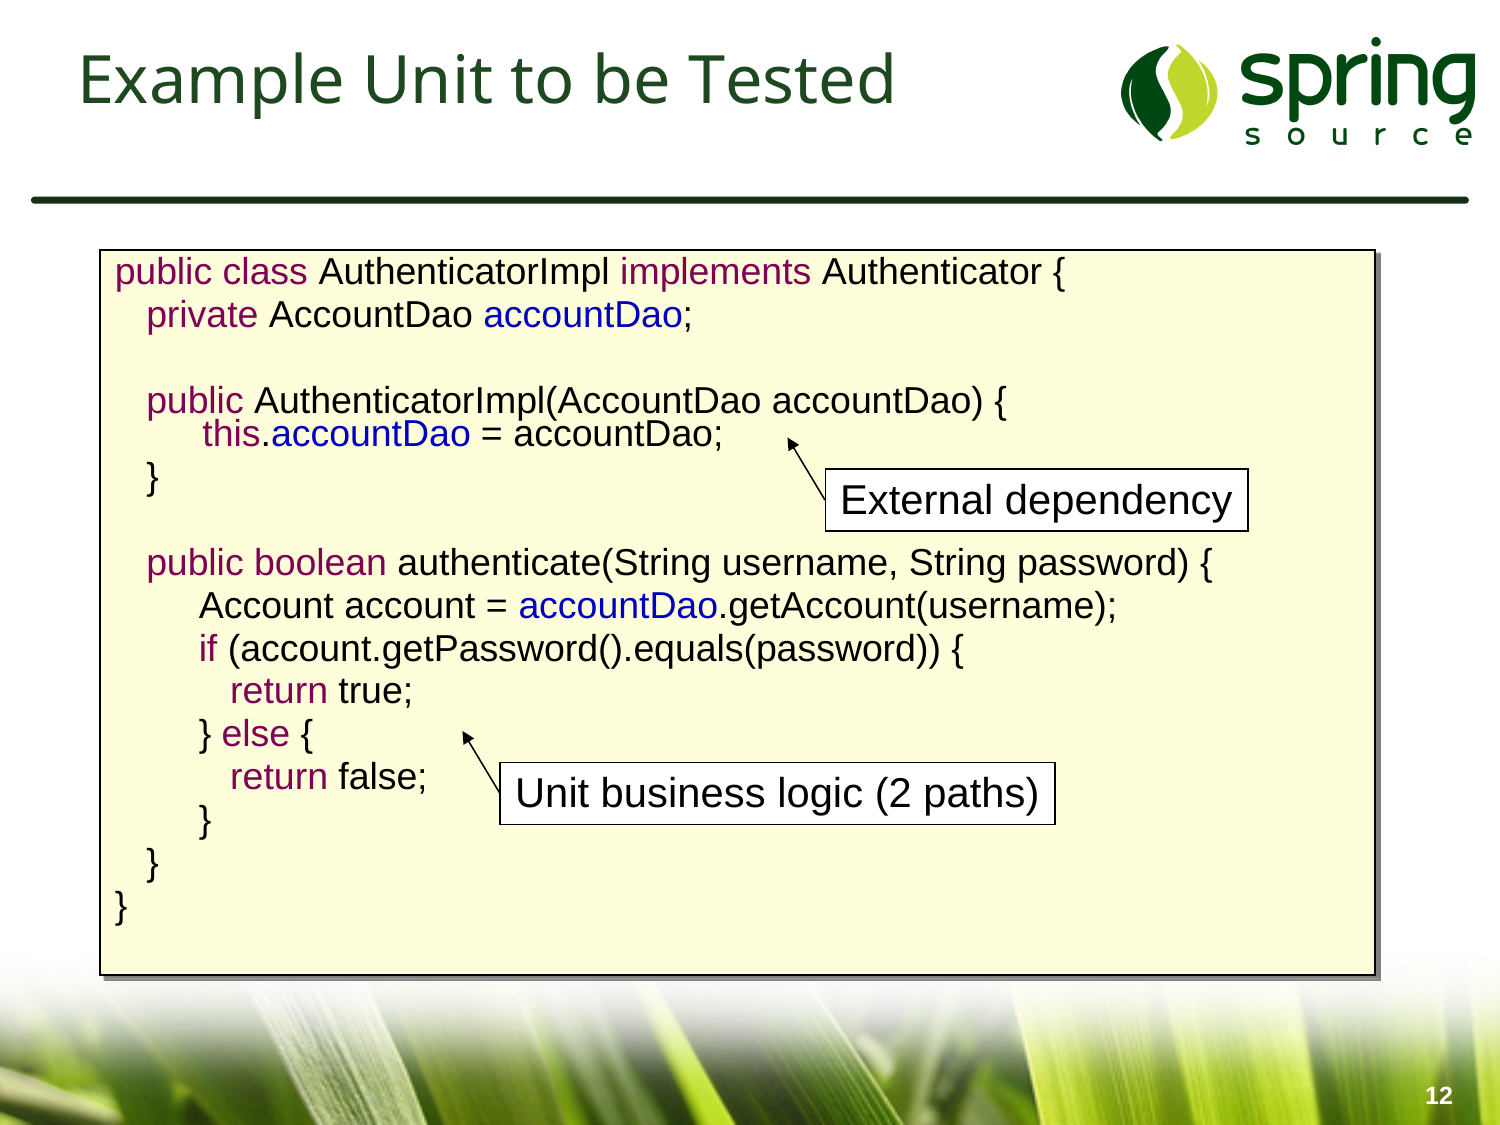

# Example Unit to be Tested
public class AuthenticatorImpl implements Authenticator {
 private AccountDao accountDao;
 public AuthenticatorImpl(AccountDao accountDao) {
 this.accountDao = accountDao;
 }
 public boolean authenticate(String username, String password) {
 Account account = accountDao.getAccount(username);
 if (account.getPassword().equals(password)) {
 return true;
 } else {
 return false;
 }
 }
}
External dependency
Unit business logic (2 paths)